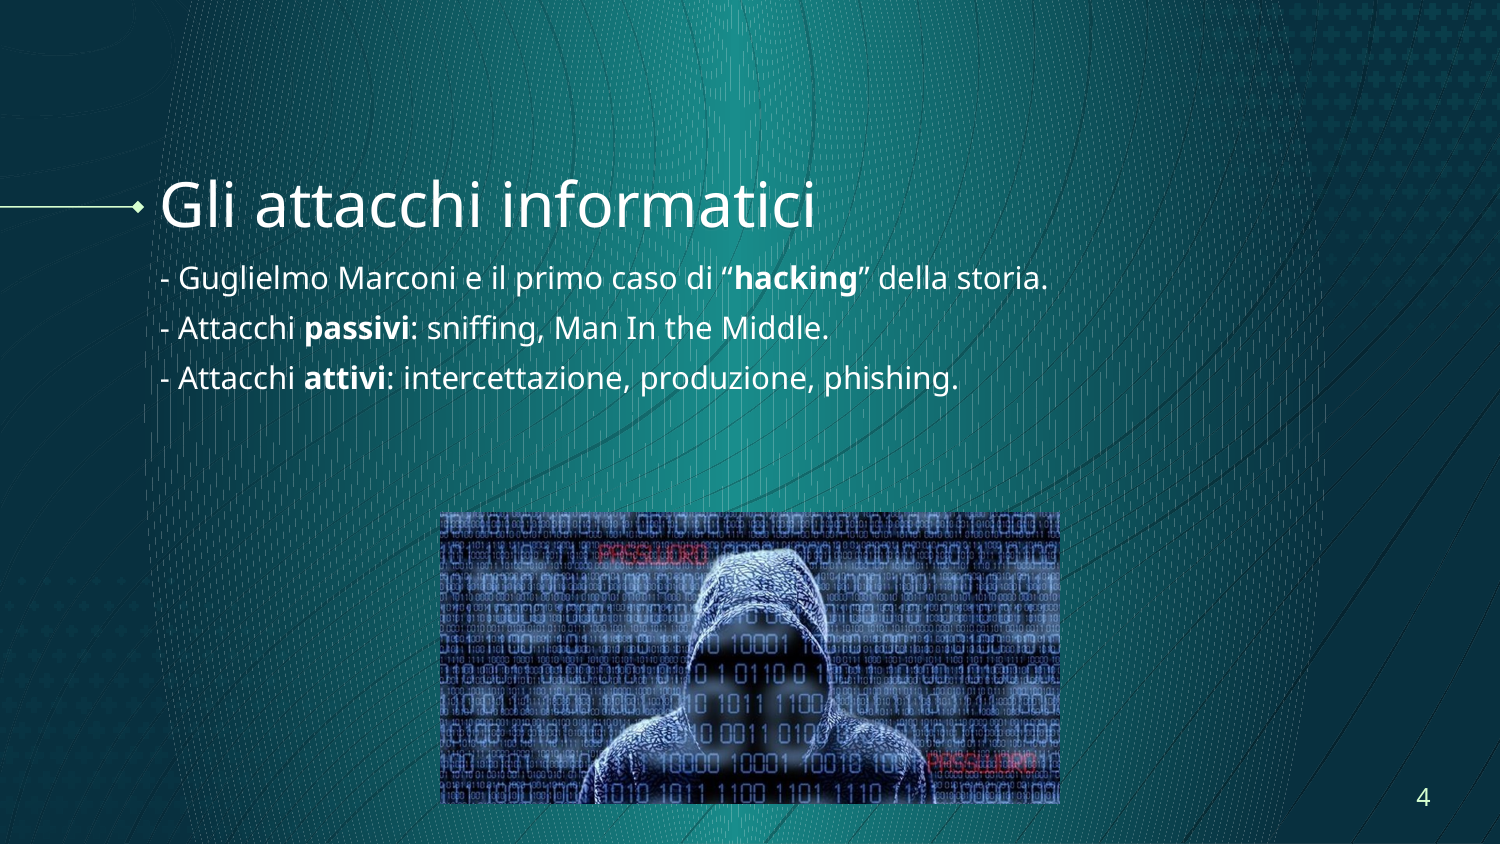

# Gli attacchi informatici
- Guglielmo Marconi e il primo caso di “hacking” della storia.
- Attacchi passivi: sniffing, Man In the Middle.
- Attacchi attivi: intercettazione, produzione, phishing.